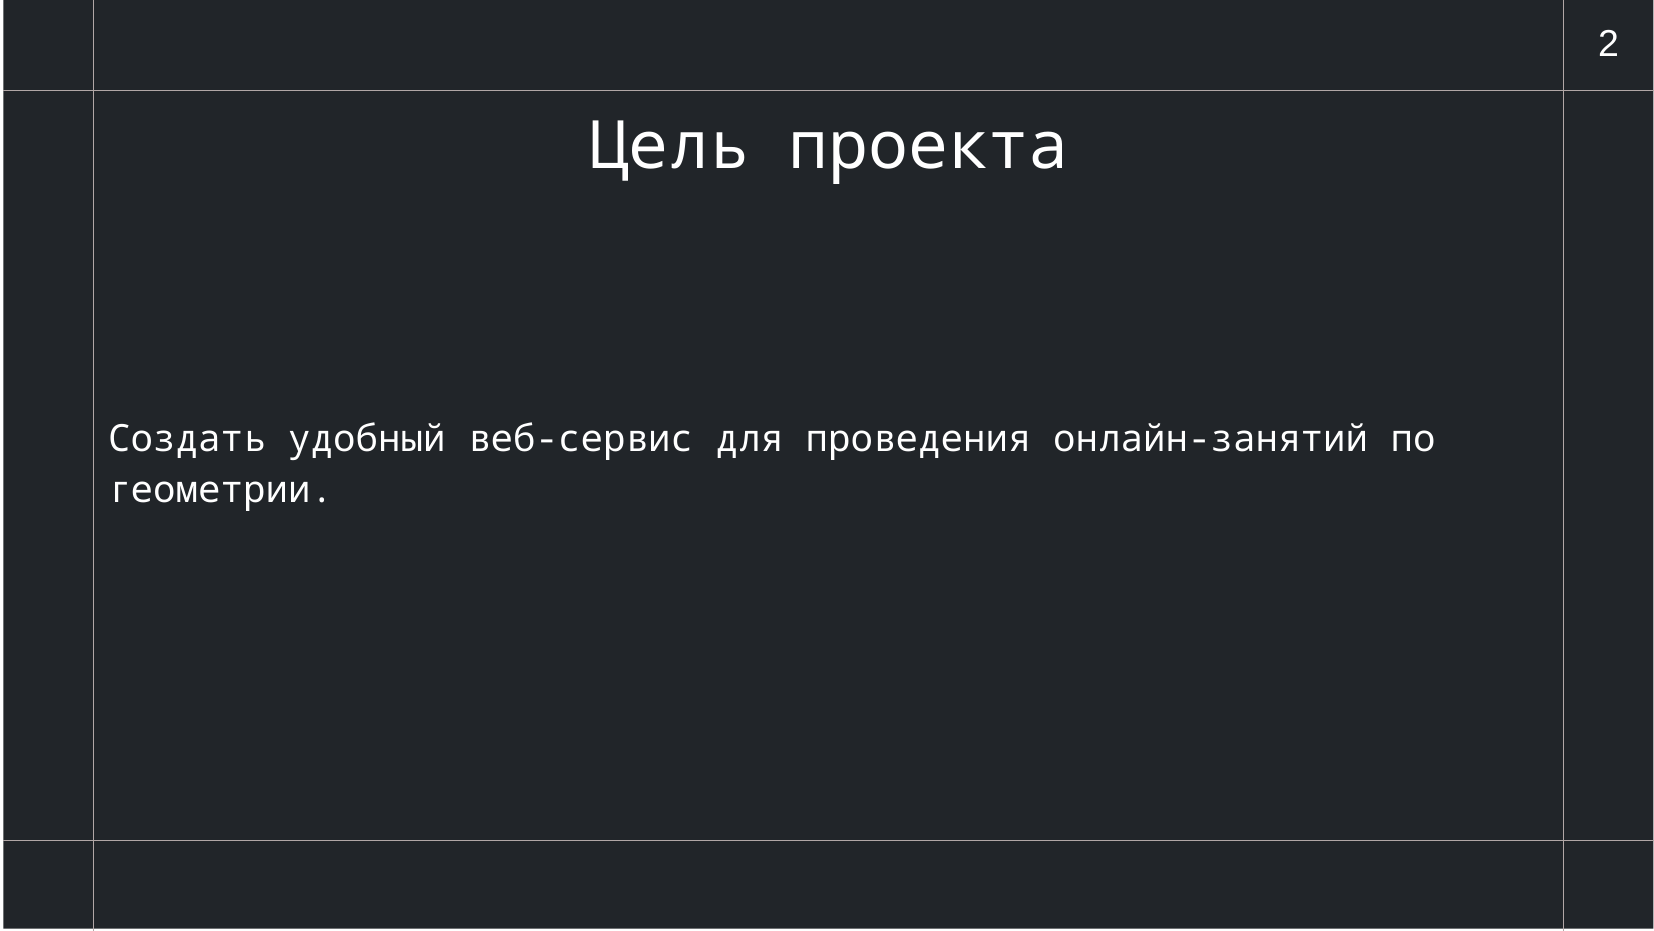

Цель проекта
Создать удобный веб-сервис для проведения онлайн-занятий по геометрии.